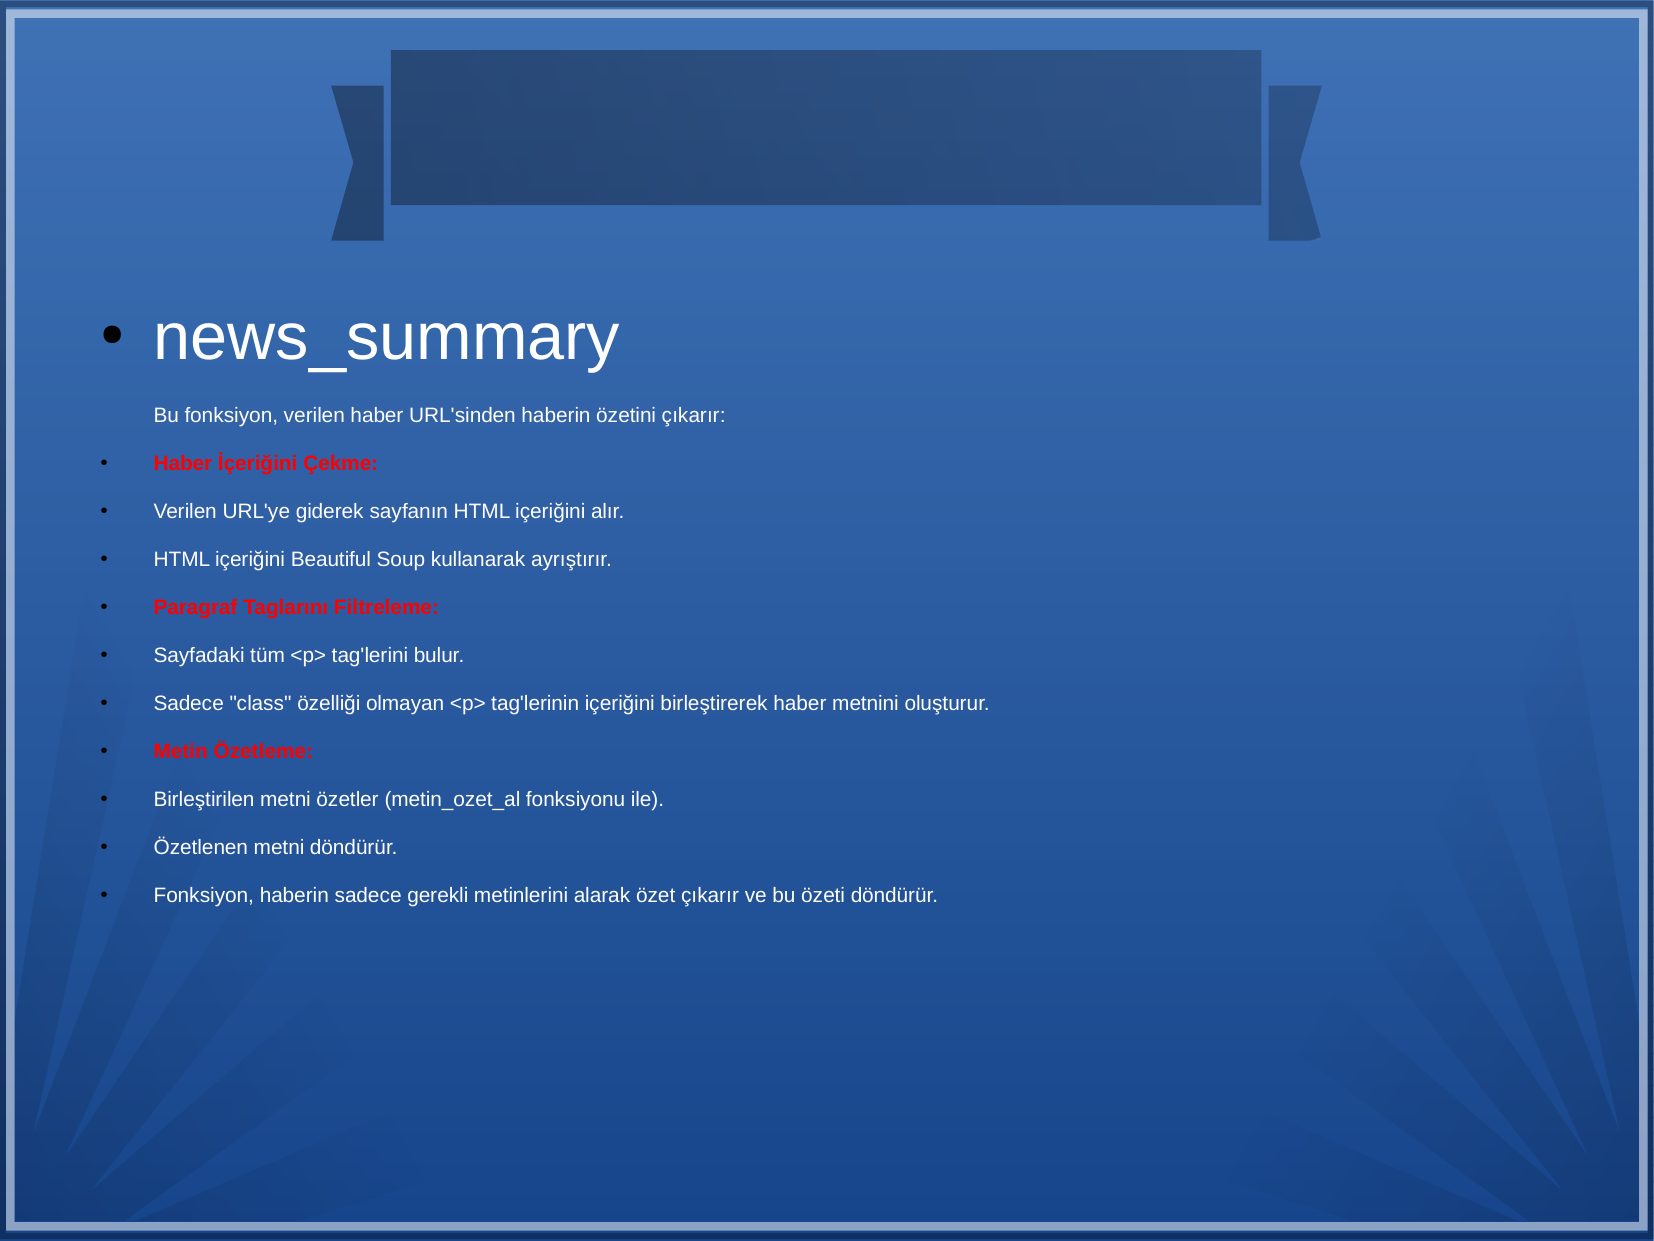

# news_summary
Bu fonksiyon, verilen haber URL'sinden haberin özetini çıkarır:
Haber İçeriğini Çekme:
Verilen URL'ye giderek sayfanın HTML içeriğini alır.
HTML içeriğini Beautiful Soup kullanarak ayrıştırır.
Paragraf Taglarını Filtreleme:
Sayfadaki tüm <p> tag'lerini bulur.
Sadece "class" özelliği olmayan <p> tag'lerinin içeriğini birleştirerek haber metnini oluşturur.
Metin Özetleme:
Birleştirilen metni özetler (metin_ozet_al fonksiyonu ile).
Özetlenen metni döndürür.
Fonksiyon, haberin sadece gerekli metinlerini alarak özet çıkarır ve bu özeti döndürür.